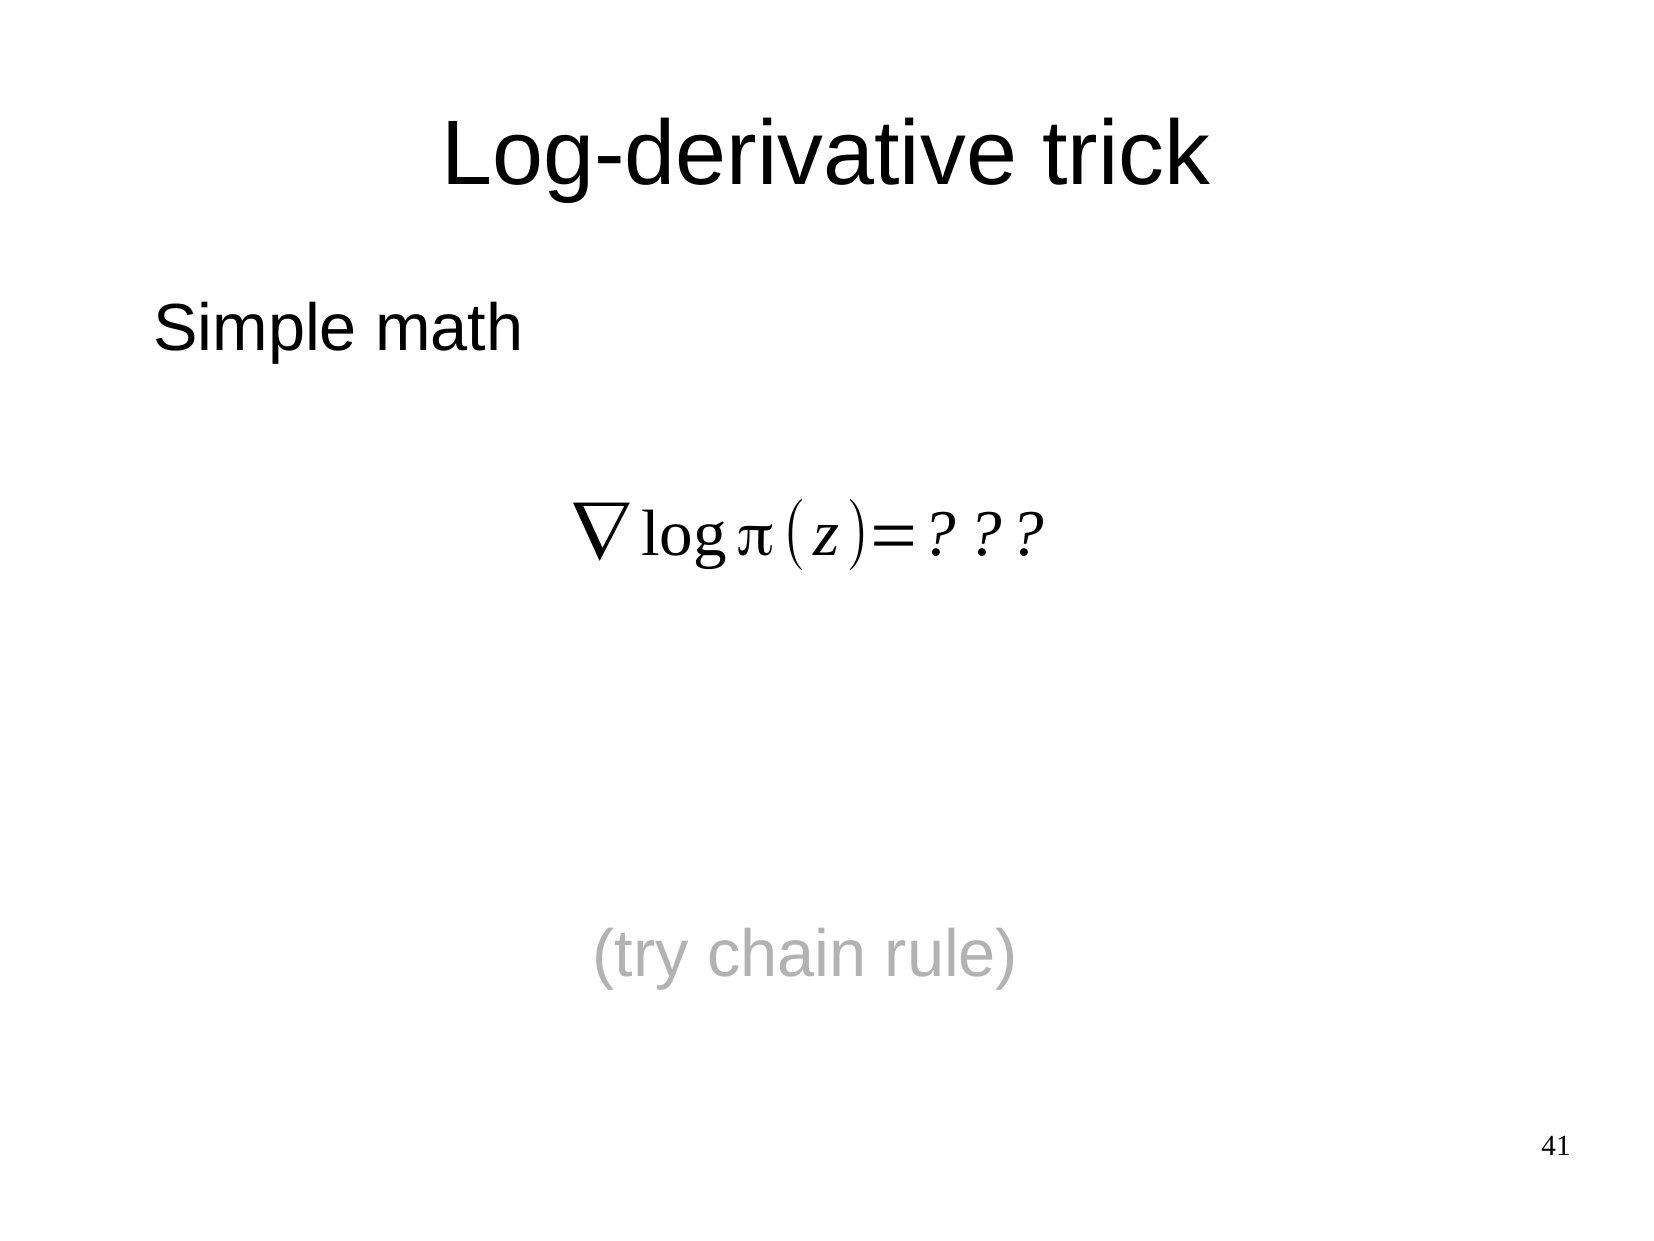

# Log-derivative trick
Simple math
(try chain rule)
41